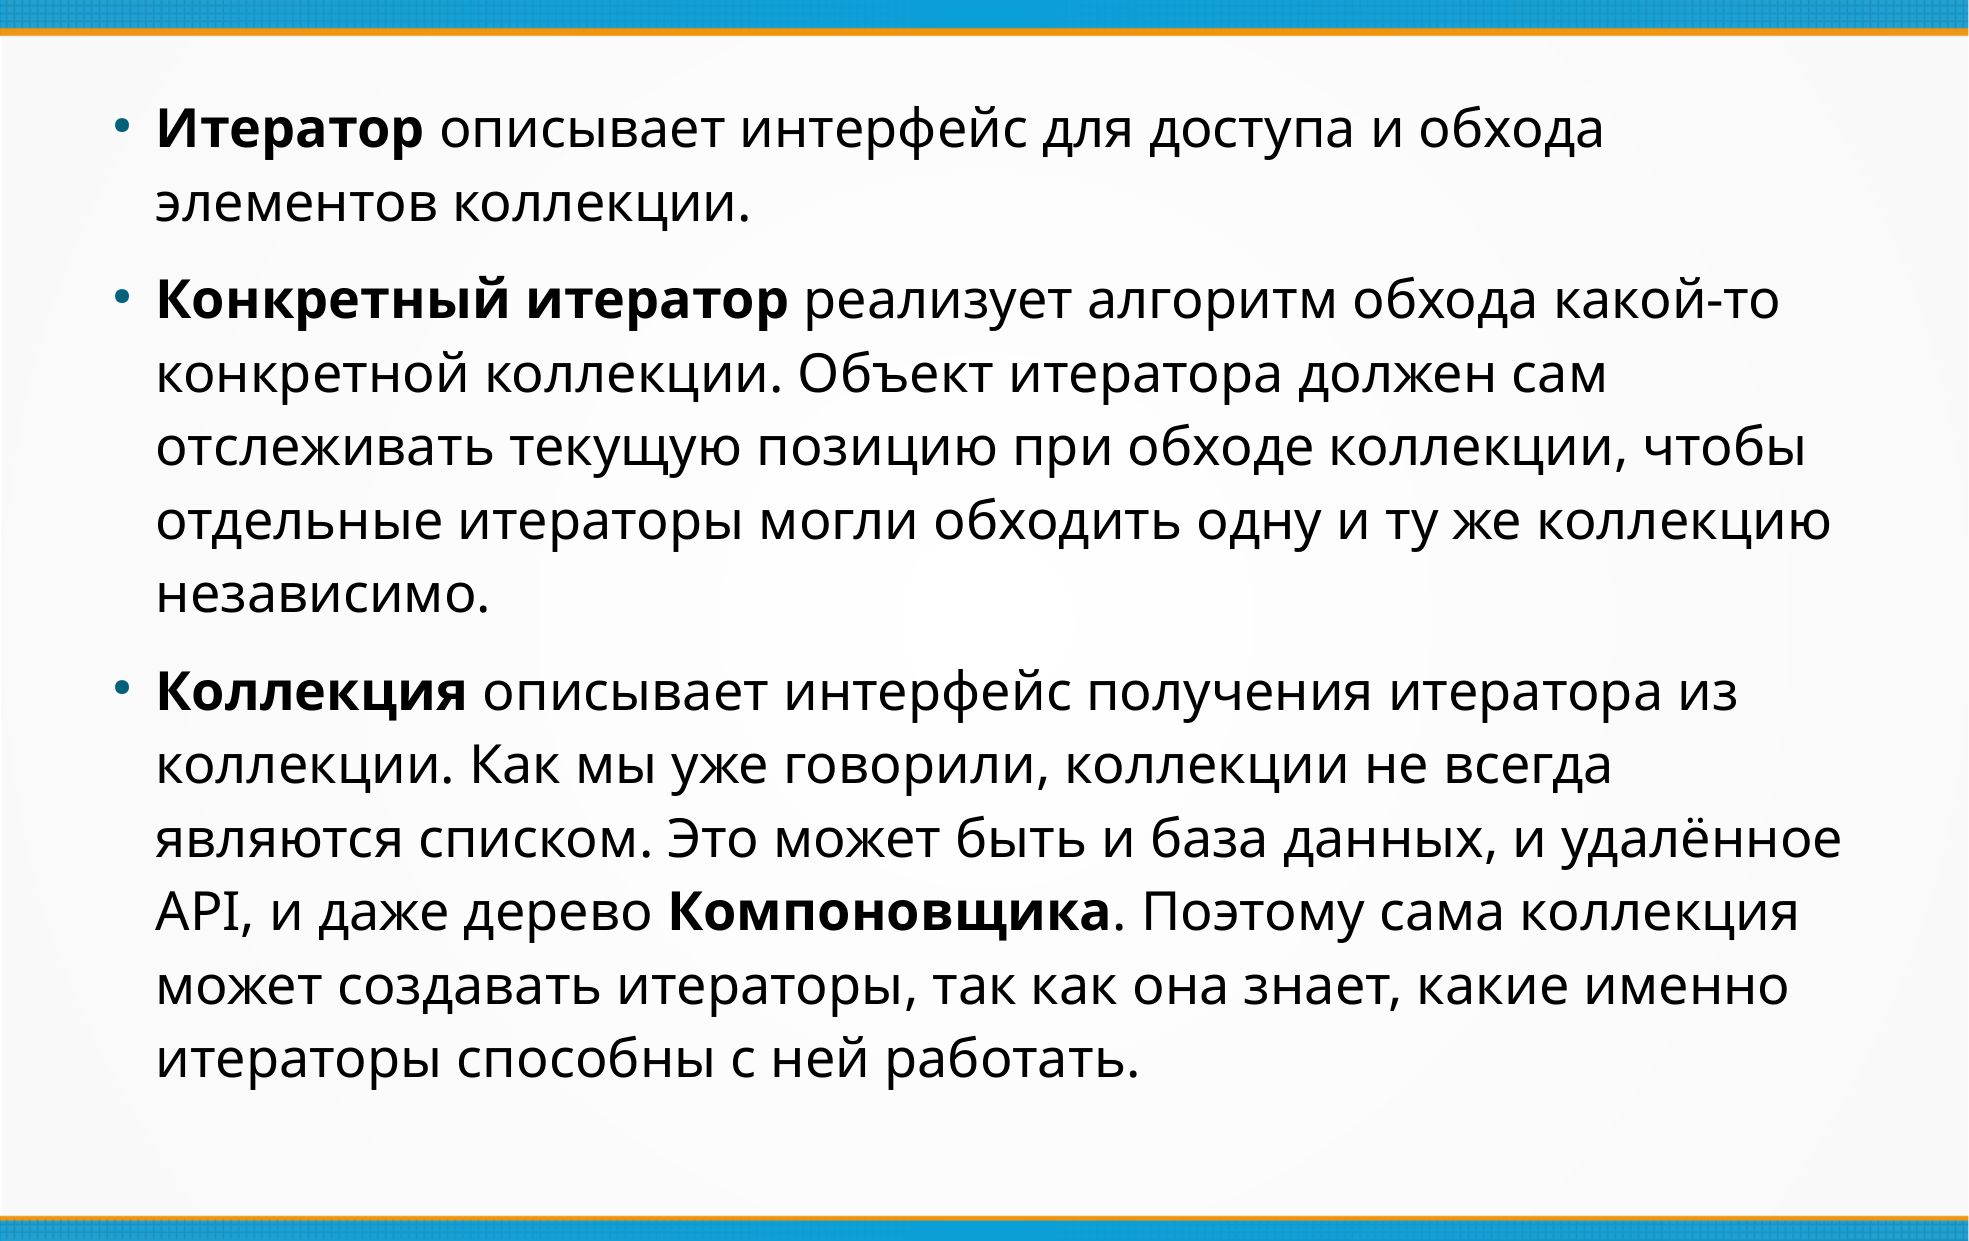

# Итератор описывает интерфейс для доступа и обхода элементов коллекции.
Конкретный итератор реализует алгоритм обхода какой-то конкретной коллекции. Объект итератора должен сам отслеживать текущую позицию при обходе коллекции, чтобы отдельные итераторы могли обходить одну и ту же коллекцию независимо.
Коллекция описывает интерфейс получения итератора из коллекции. Как мы уже говорили, коллекции не всегда являются списком. Это может быть и база данных, и удалённое API, и даже дерево Компоновщика. Поэтому сама коллекция может создавать итераторы, так как она знает, какие именно итераторы способны с ней работать.